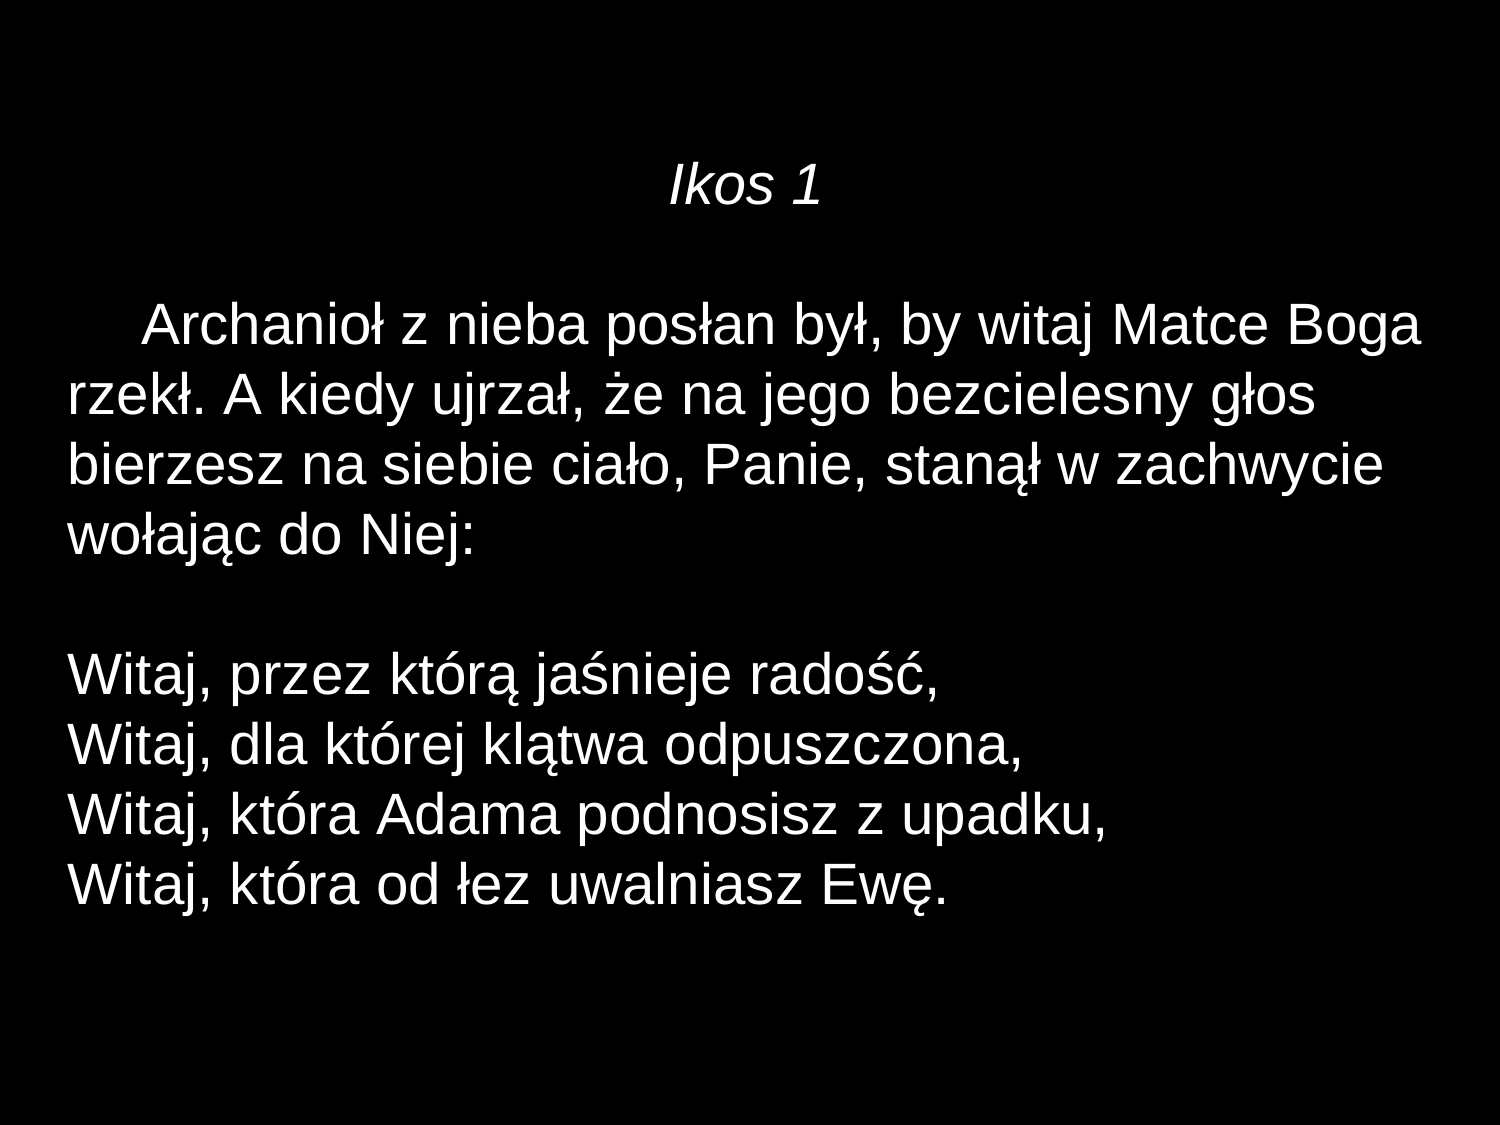

Ikos 1
	Archanioł z nieba posłan był, by witaj Matce Boga rzekł. A kiedy ujrzał, że na jego bezcielesny głos bierzesz na siebie ciało, Panie, stanął w zachwycie wołając do Niej:
Witaj, przez którą jaśnieje radość,
Witaj, dla której klątwa odpuszczona,
Witaj, która Adama podnosisz z upadku,
Witaj, która od łez uwalniasz Ewę.